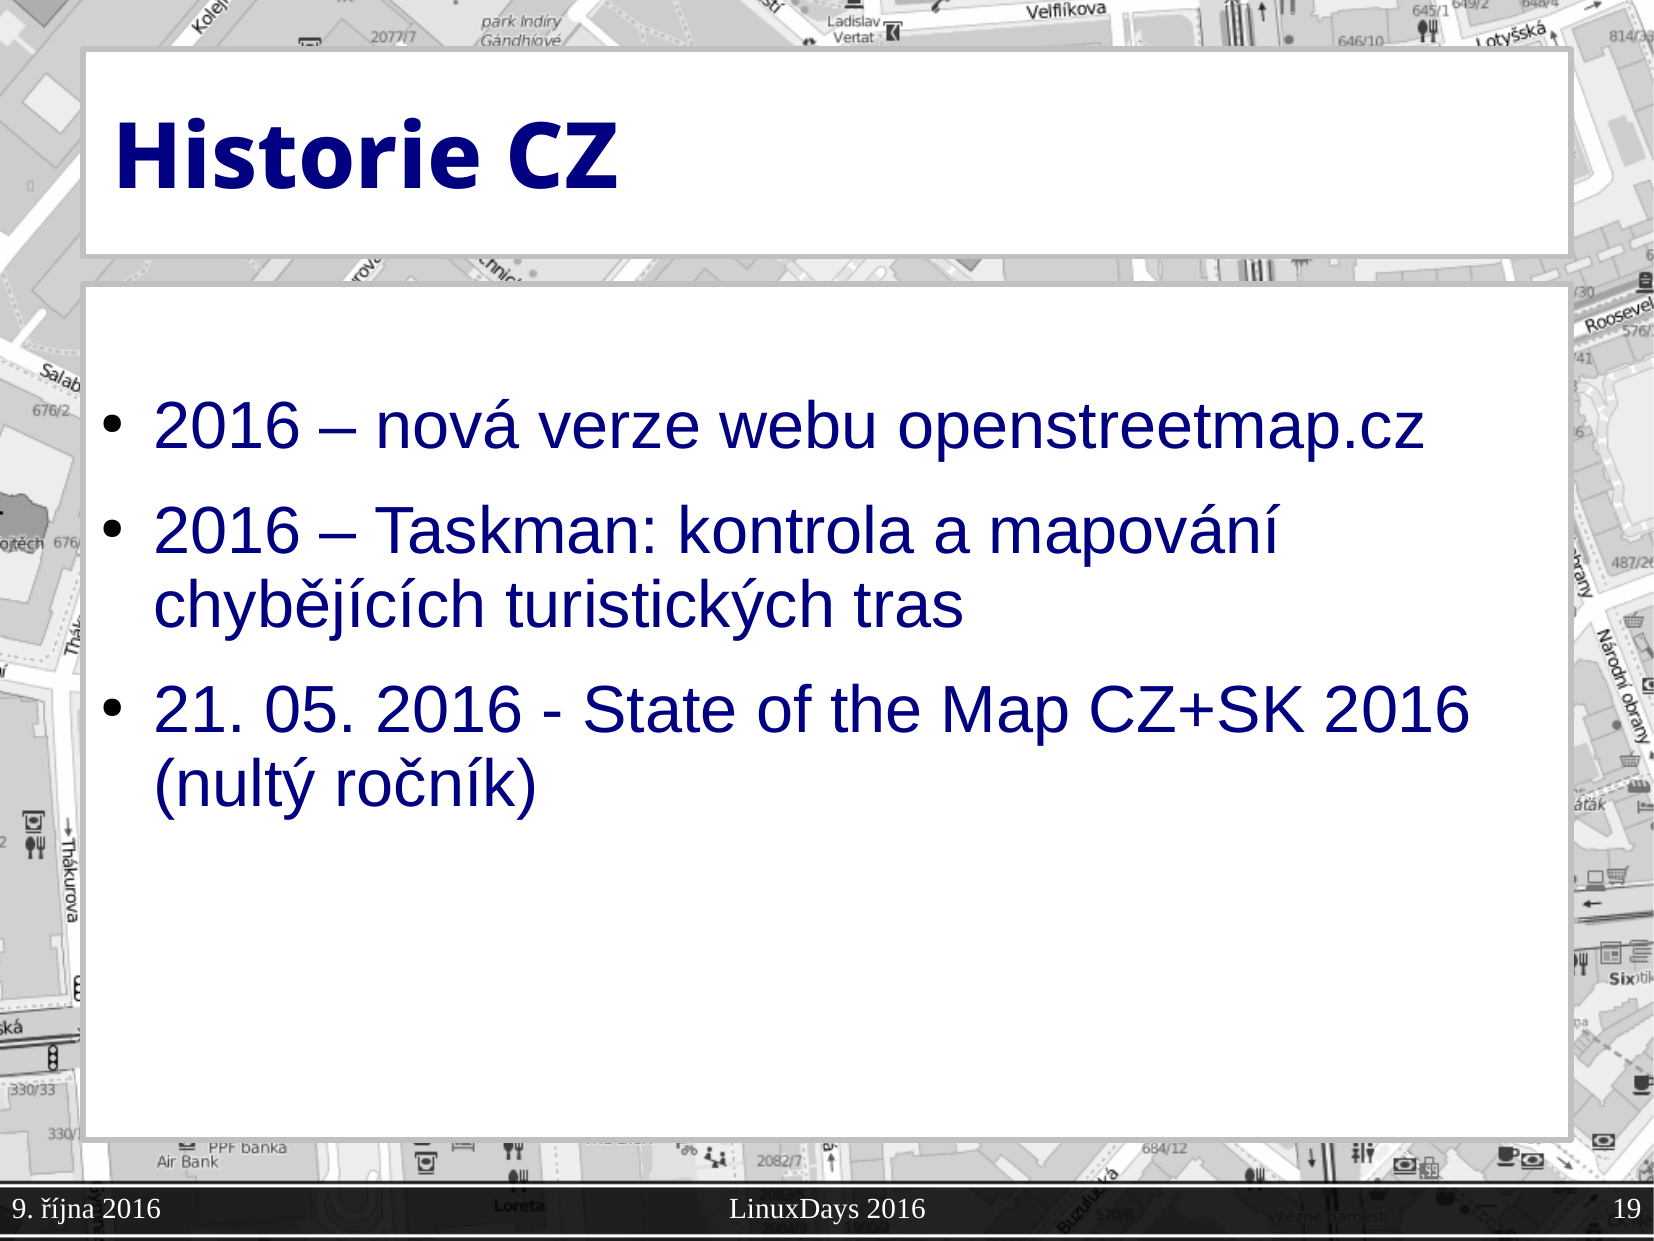

# Historie CZ
2016 – nová verze webu openstreetmap.cz
2016 – Taskman: kontrola a mapování chybějících turistických tras
21. 05. 2016 - State of the Map CZ+SK 2016 (nultý ročník)
18. listopadu 2015
Marián Kyral - GISday 2015, Praha
19